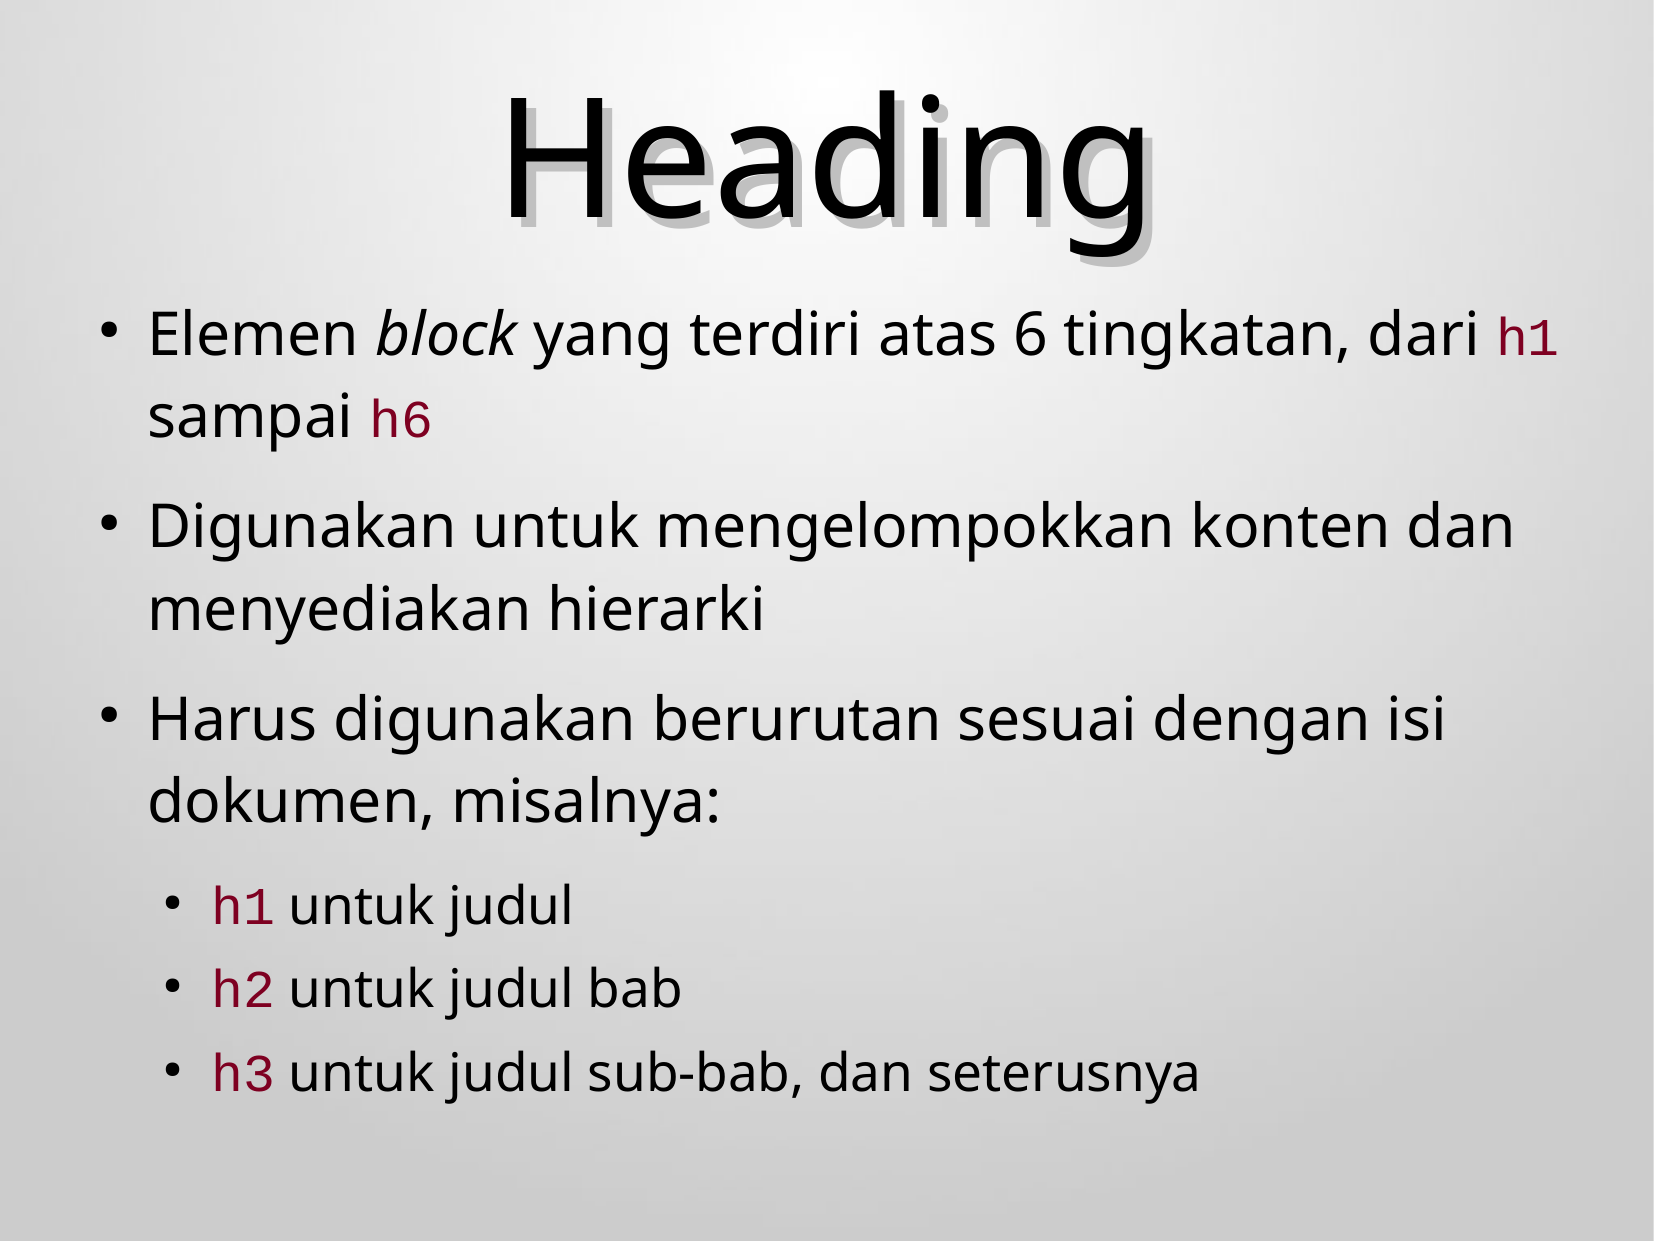

# Heading
Elemen block yang terdiri atas 6 tingkatan, dari h1 sampai h6
Digunakan untuk mengelompokkan konten dan menyediakan hierarki
Harus digunakan berurutan sesuai dengan isi dokumen, misalnya:
h1 untuk judul
h2 untuk judul bab
h3 untuk judul sub-bab, dan seterusnya